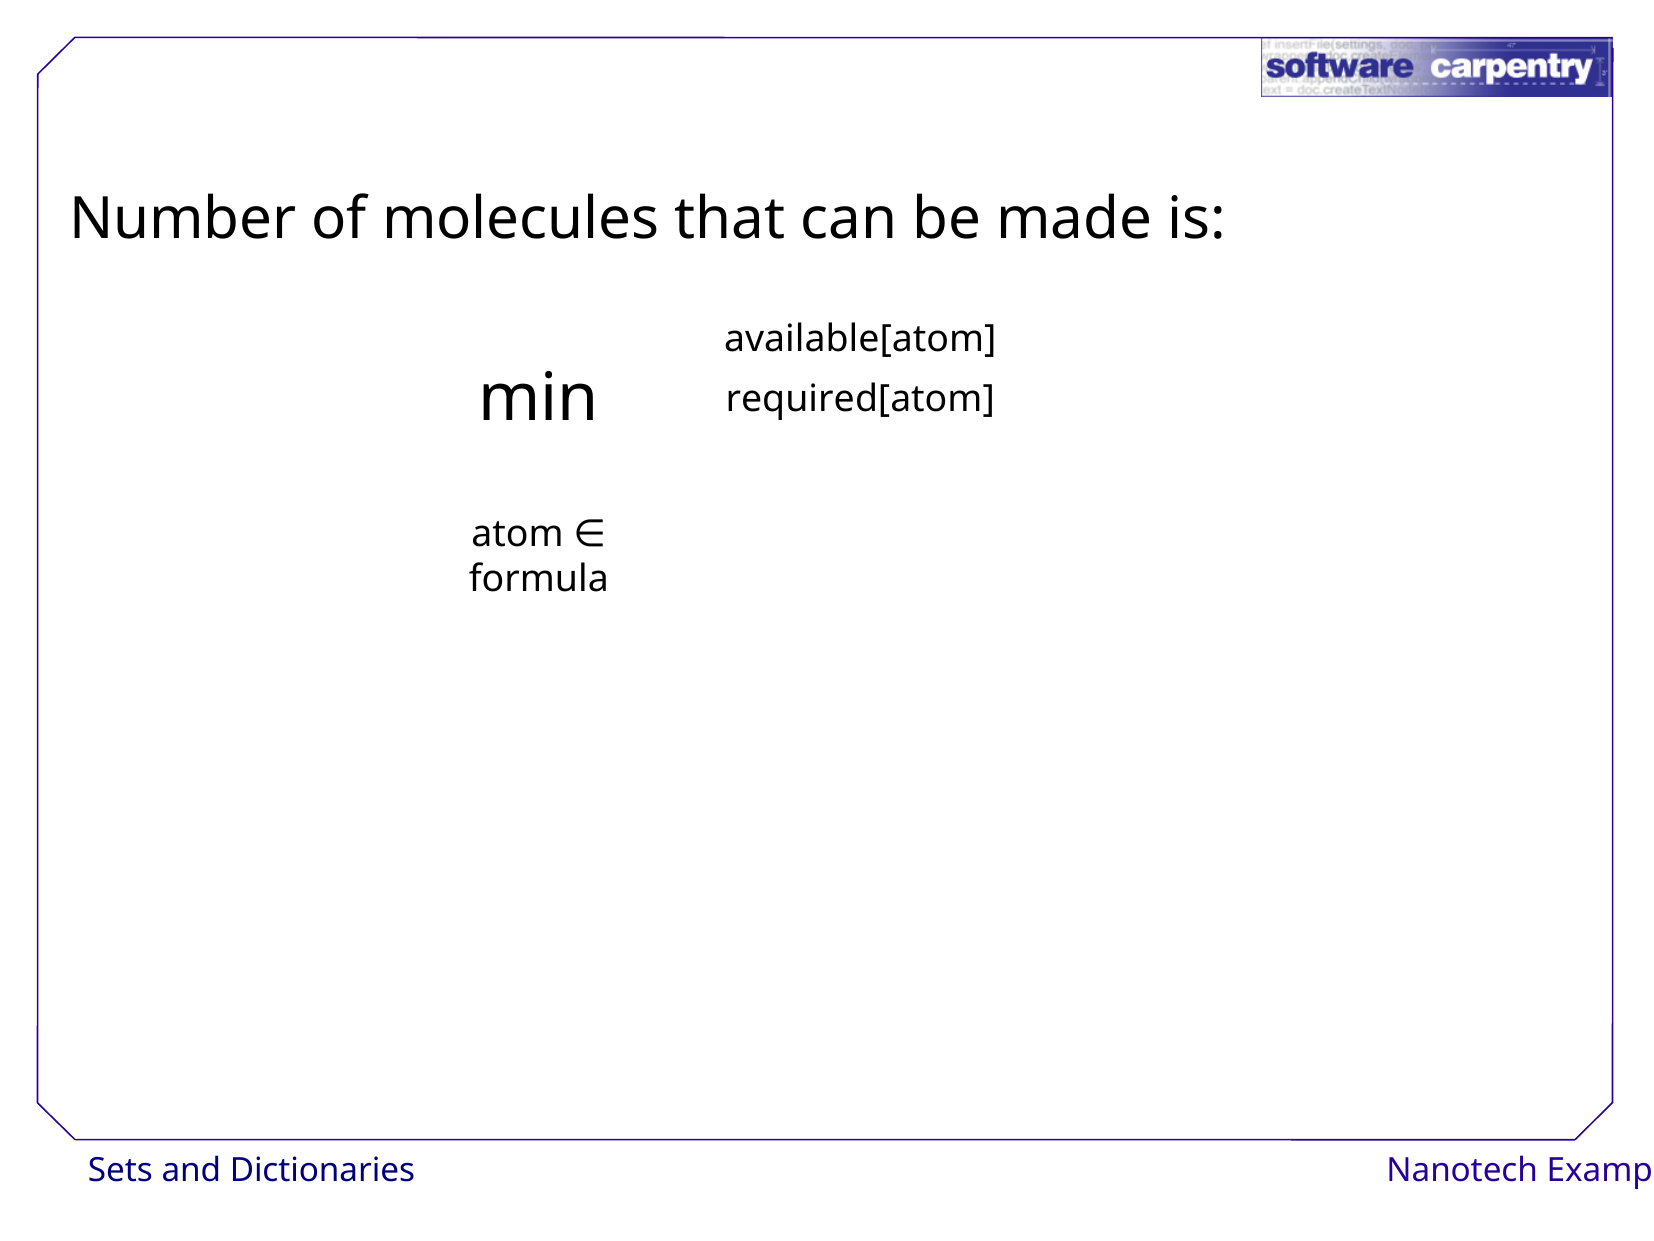

Number of molecules that can be made is:
| min | available[atom] |
| --- | --- |
| | required[atom] |
| atom ∈ formula | |